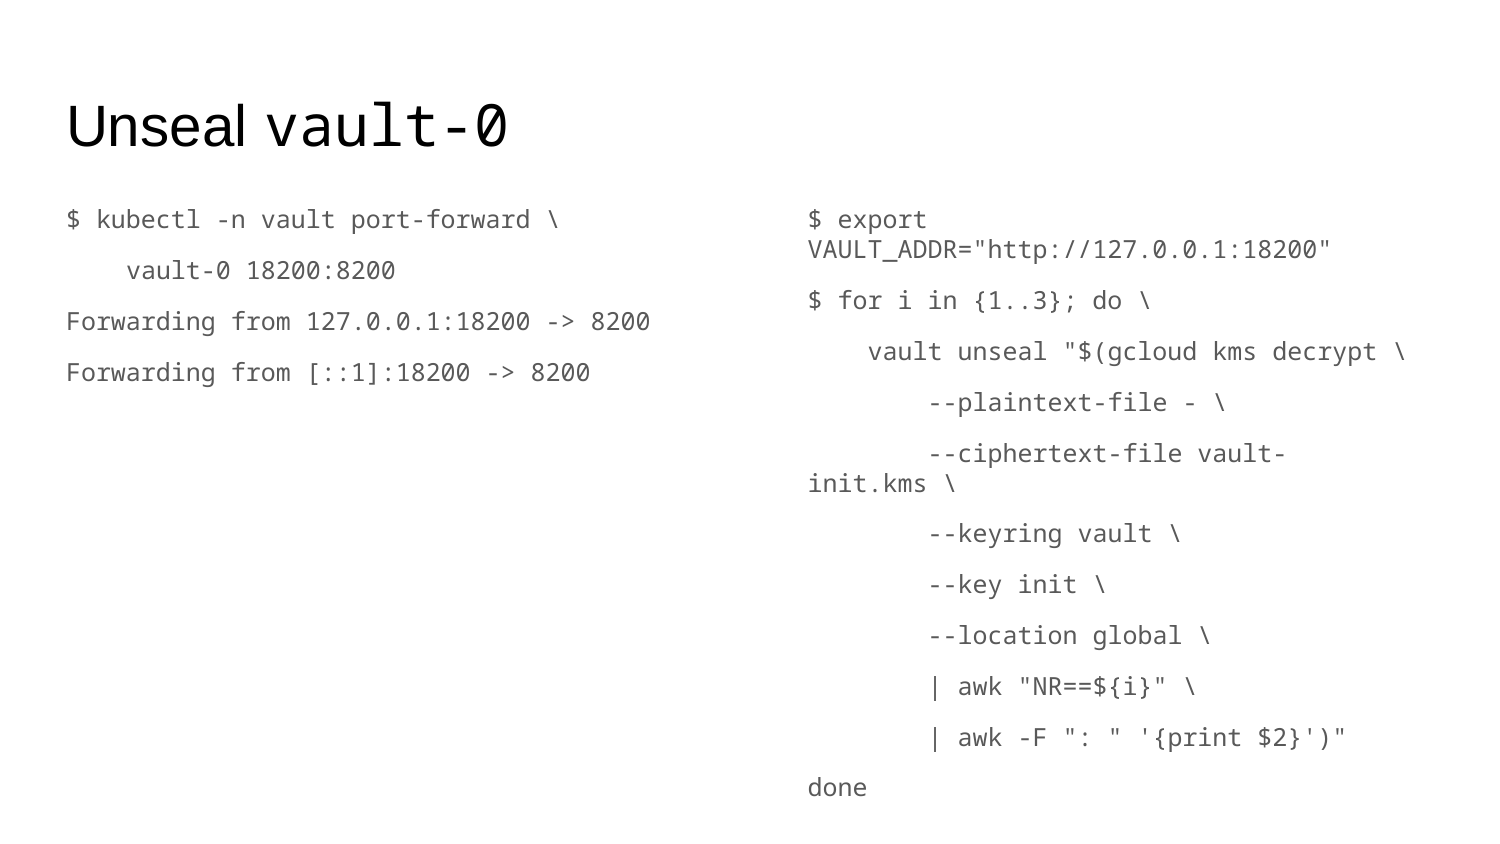

# Unseal vault-0
$ kubectl -n vault port-forward \
 vault-0 18200:8200
Forwarding from 127.0.0.1:18200 -> 8200
Forwarding from [::1]:18200 -> 8200
$ export VAULT_ADDR="http://127.0.0.1:18200"
$ for i in {1..3}; do \
 vault unseal "$(gcloud kms decrypt \
 --plaintext-file - \
 --ciphertext-file vault-init.kms \
 --keyring vault \
 --key init \
 --location global \
 | awk "NR==${i}" \
 | awk -F ": " '{print $2}')"
done